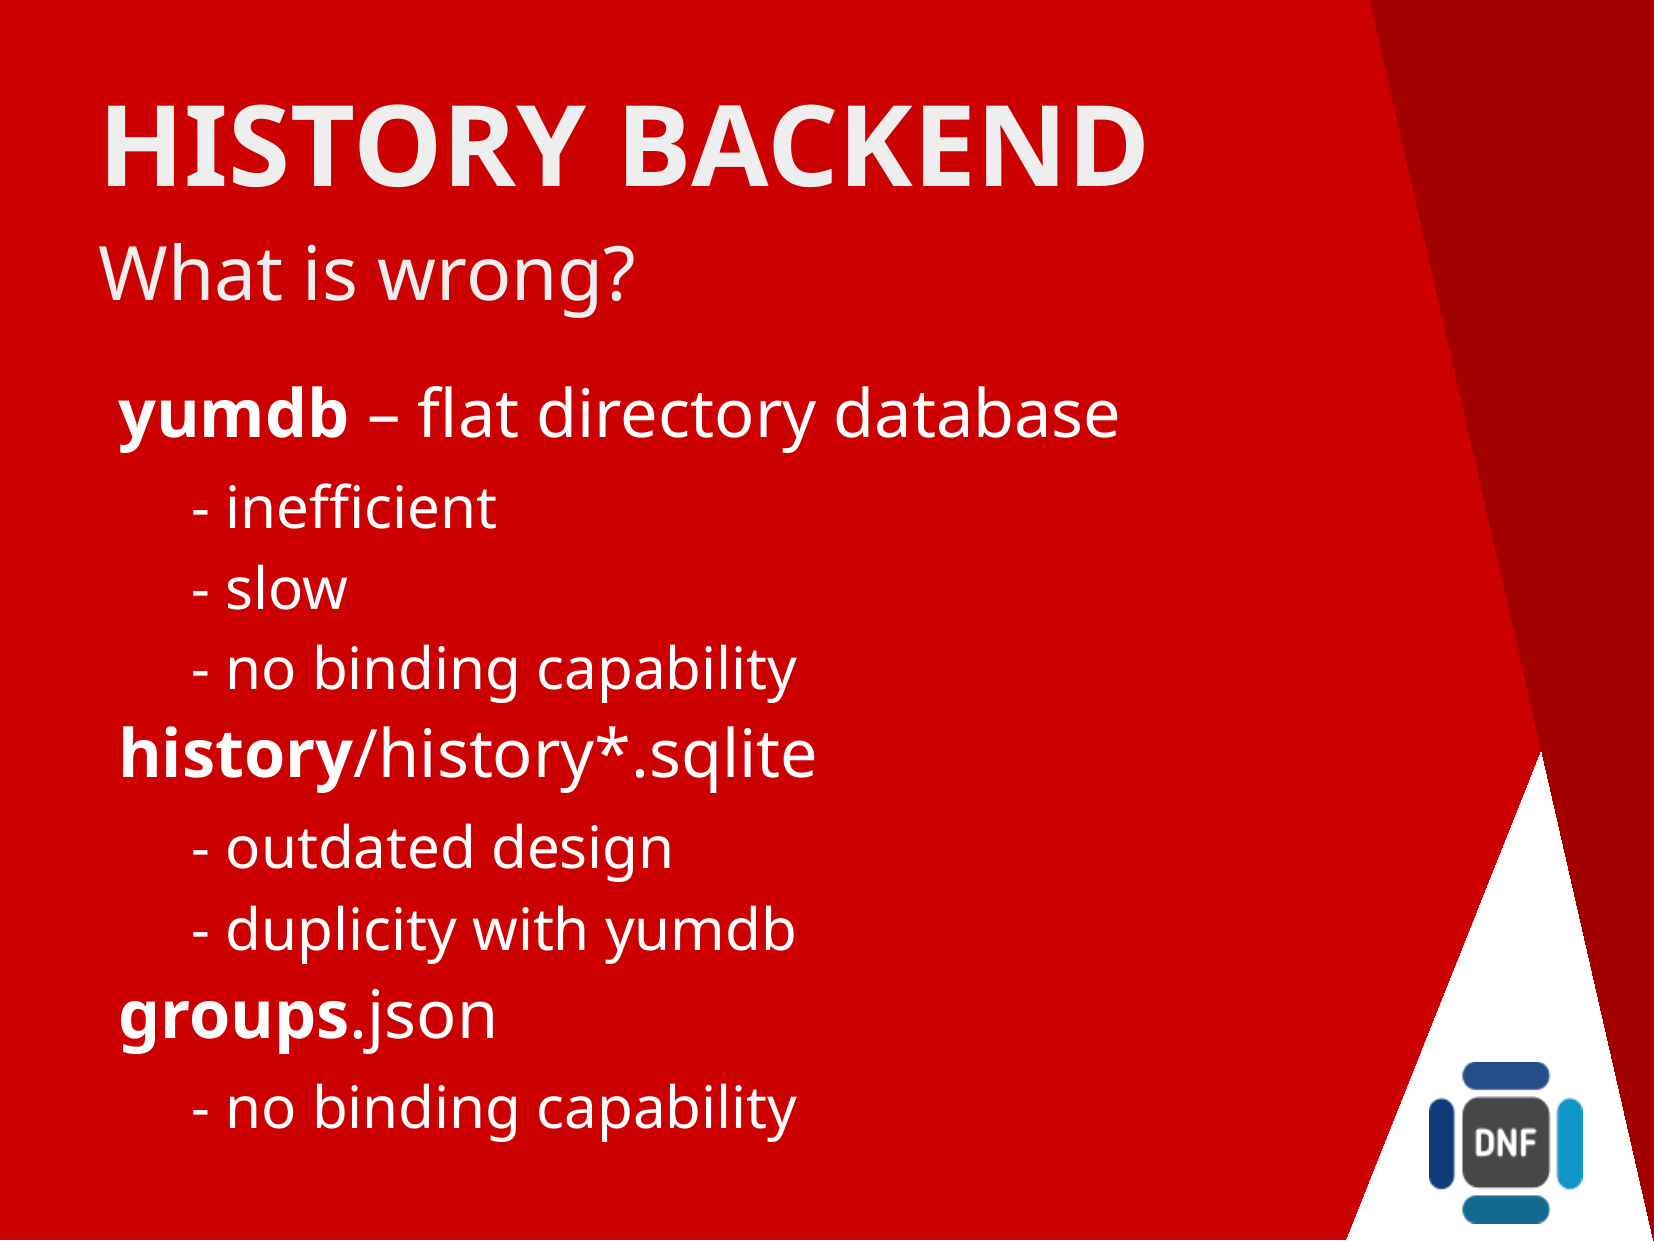

# HISTORY BACKEND What is wrong?
yumdb – flat directory database
	- inefficient
	- slow
	- no binding capability
history/history*.sqlite
	- outdated design
	- duplicity with yumdb
groups.json
	- no binding capability